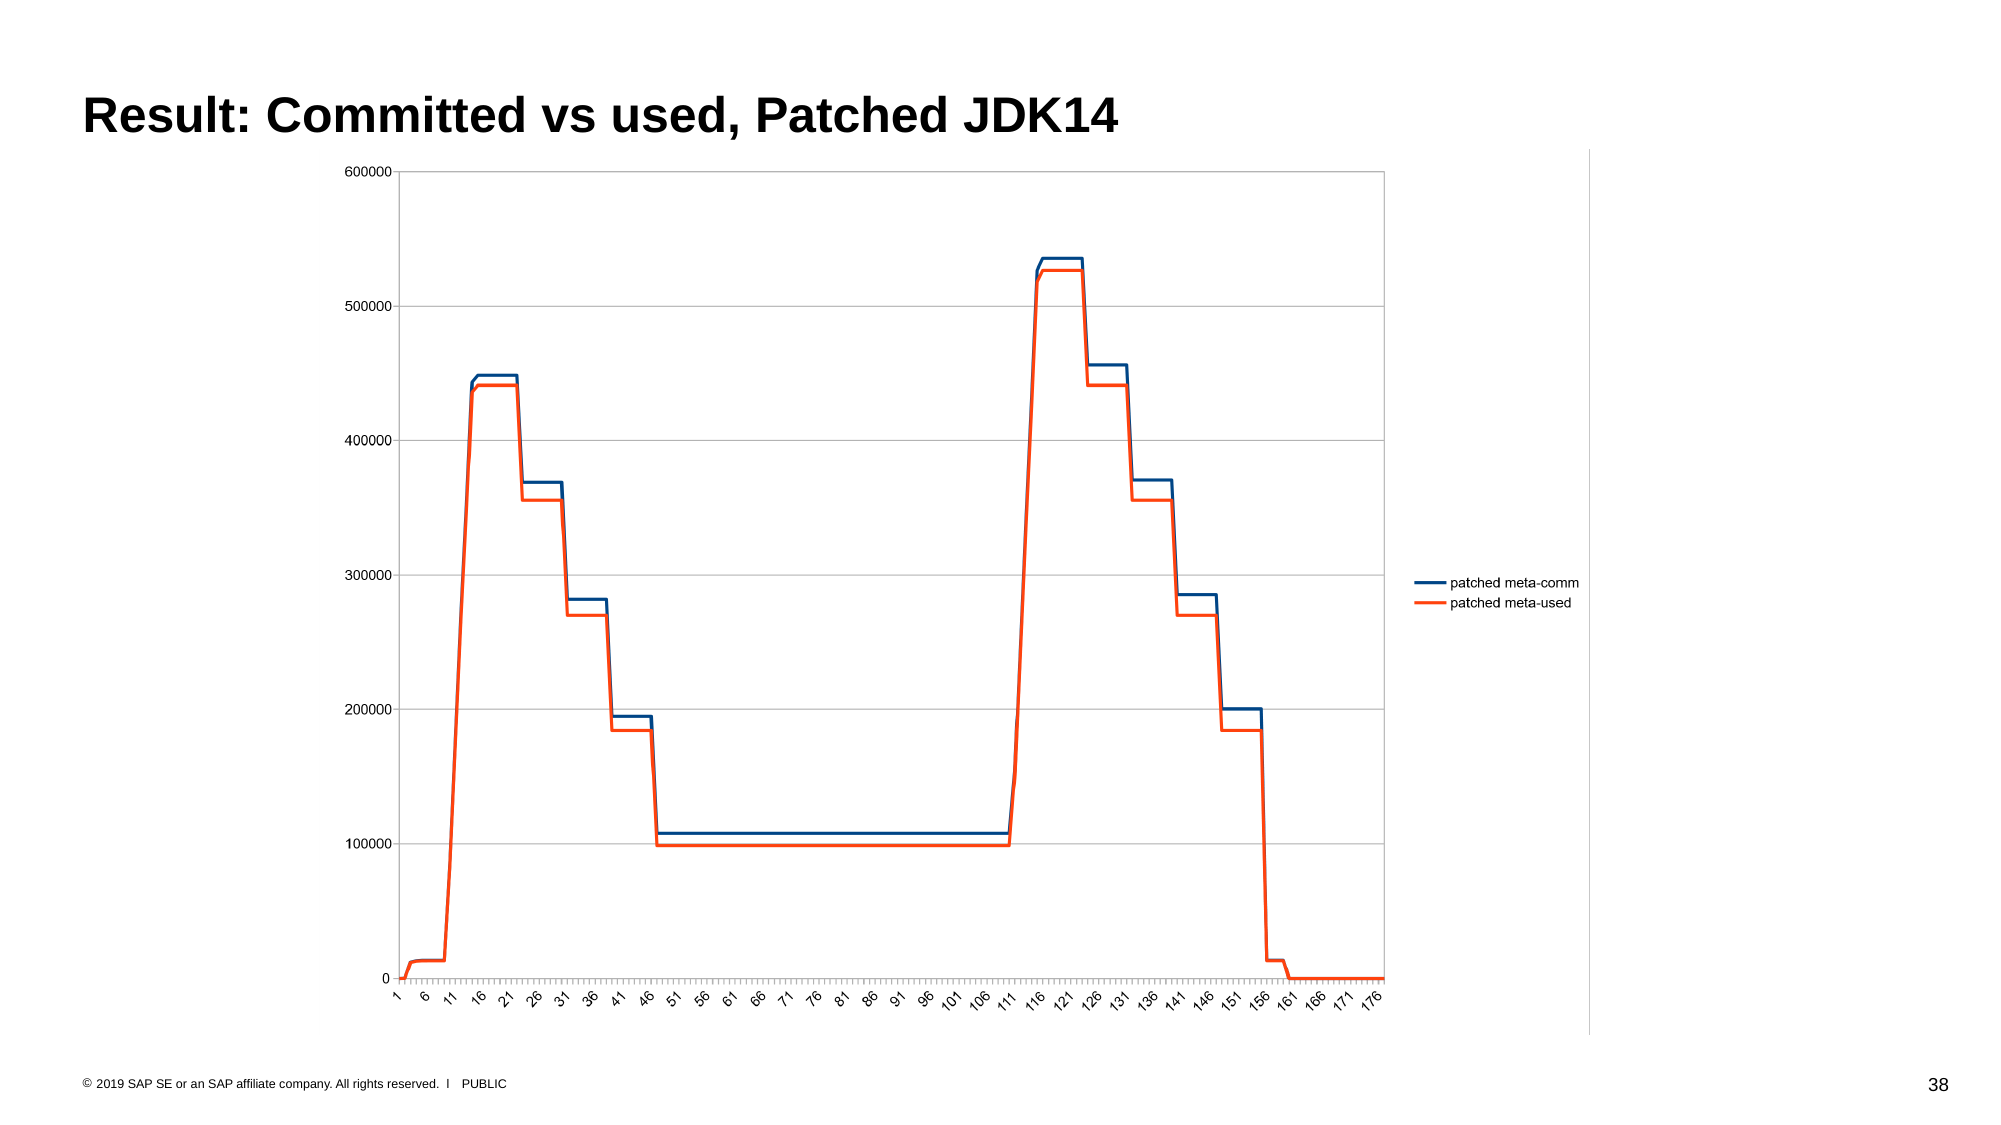

# Result: Committed vs used, Patched JDK14